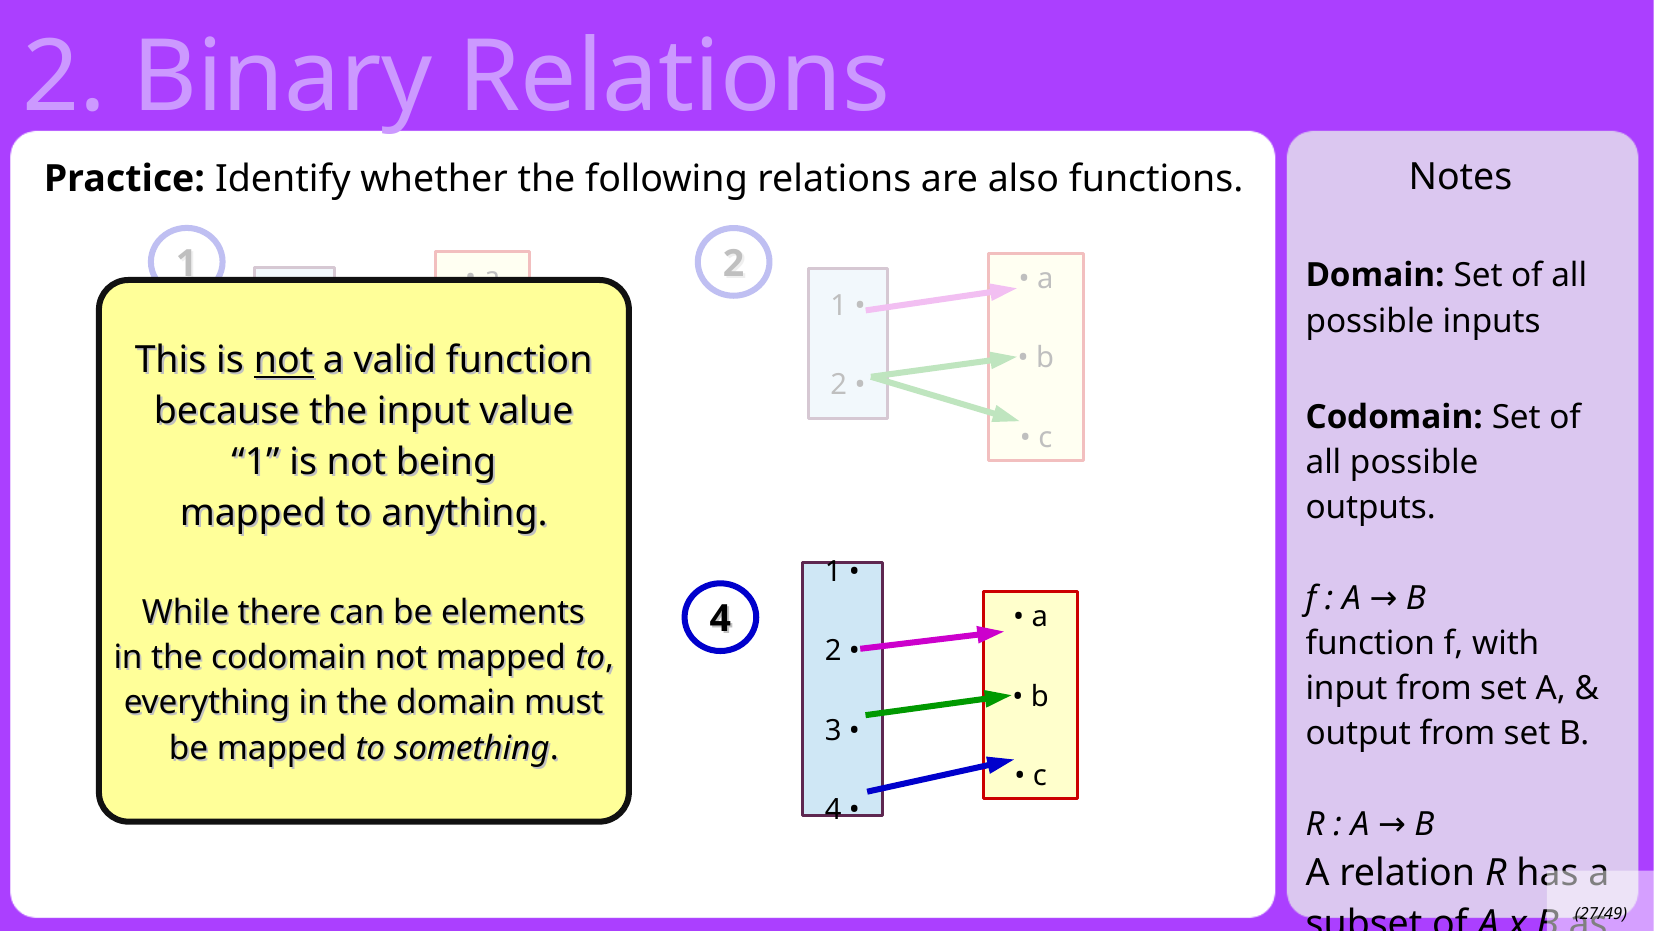

# 2. Binary Relations
Notes
Domain: Set of all possible inputs
Codomain: Set of all possible outputs.
f : A → B
function f, with
input from set A, &
output from set B.
R : A → B
A relation R has a subset of A x B as its rule.
Practice: Identify whether the following relations are also functions.
1
2
• a
• b
• c
• a
• b
• c
• a
• b
• c
1 •
2 •
1 •
2 •
1 •
2 •
This is not a valid function
because the input value
“1” is not being
mapped to anything.
While there can be elements
in the codomain not mapped to,
everything in the domain must
be mapped to something.
1 •
2 •
3 •
4 •
4
3
• a
• b
• c
• a
• b
• c
• a
• b
• c
1 •
2 •
3 •
1 •
2 •